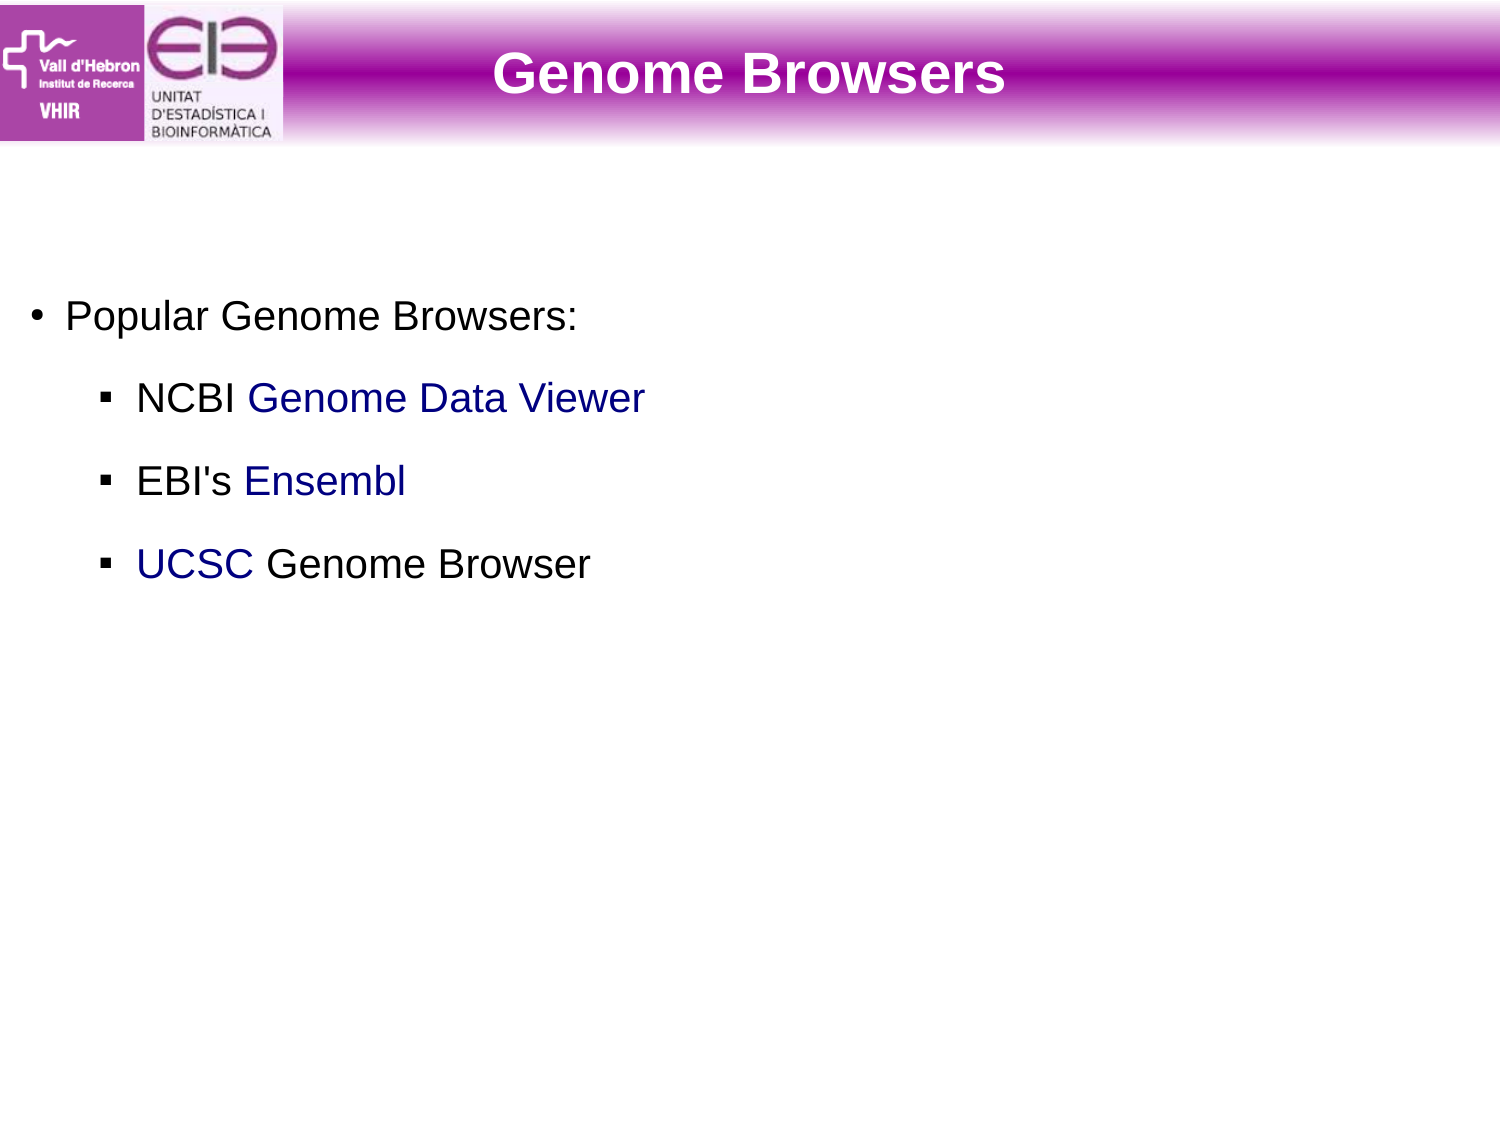

Genome Browsers
Popular Genome Browsers:
NCBI Genome Data Viewer
EBI's Ensembl
UCSC Genome Browser